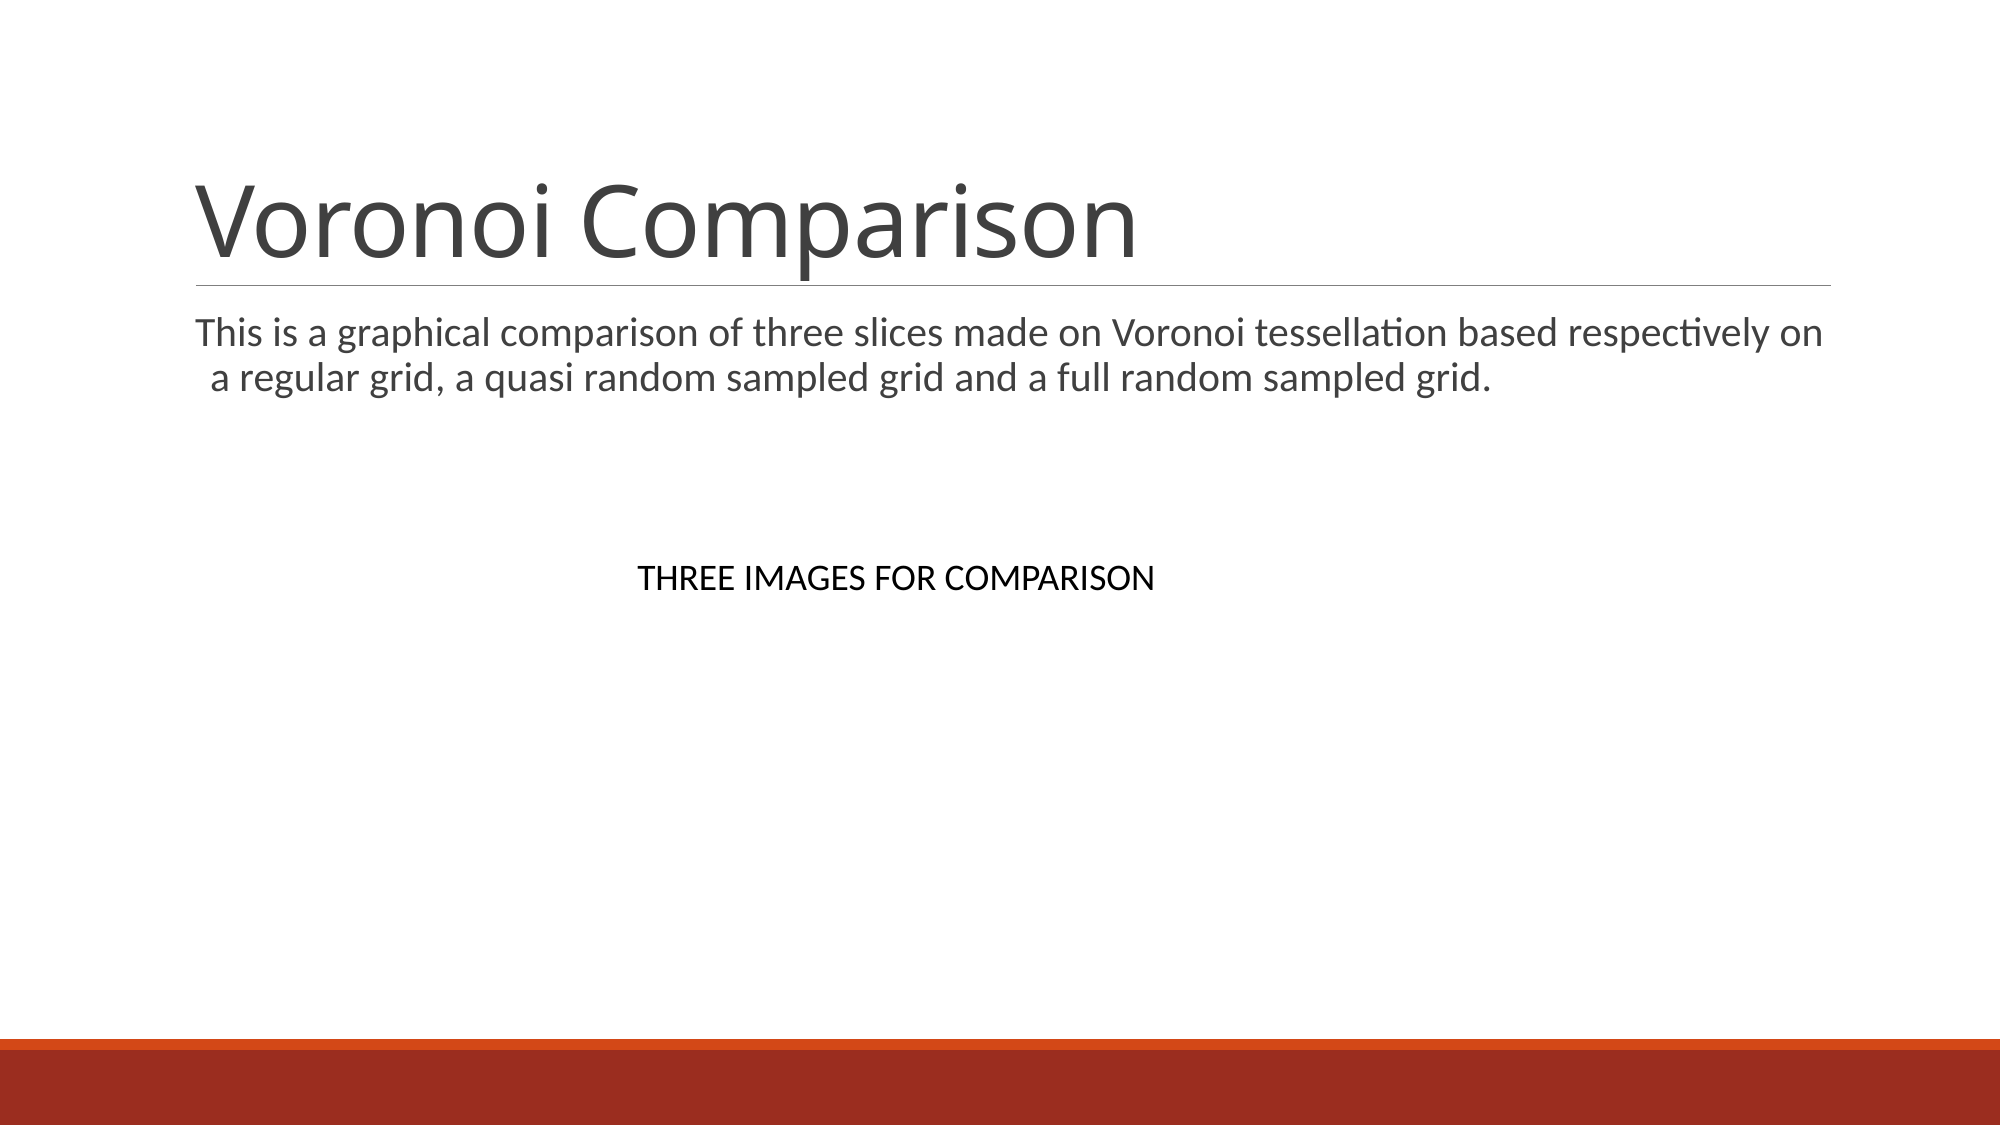

# Voronoi Comparison
This is a graphical comparison of three slices made on Voronoi tessellation based respectively on a regular grid, a quasi random sampled grid and a full random sampled grid.
THREE IMAGES FOR COMPARISON